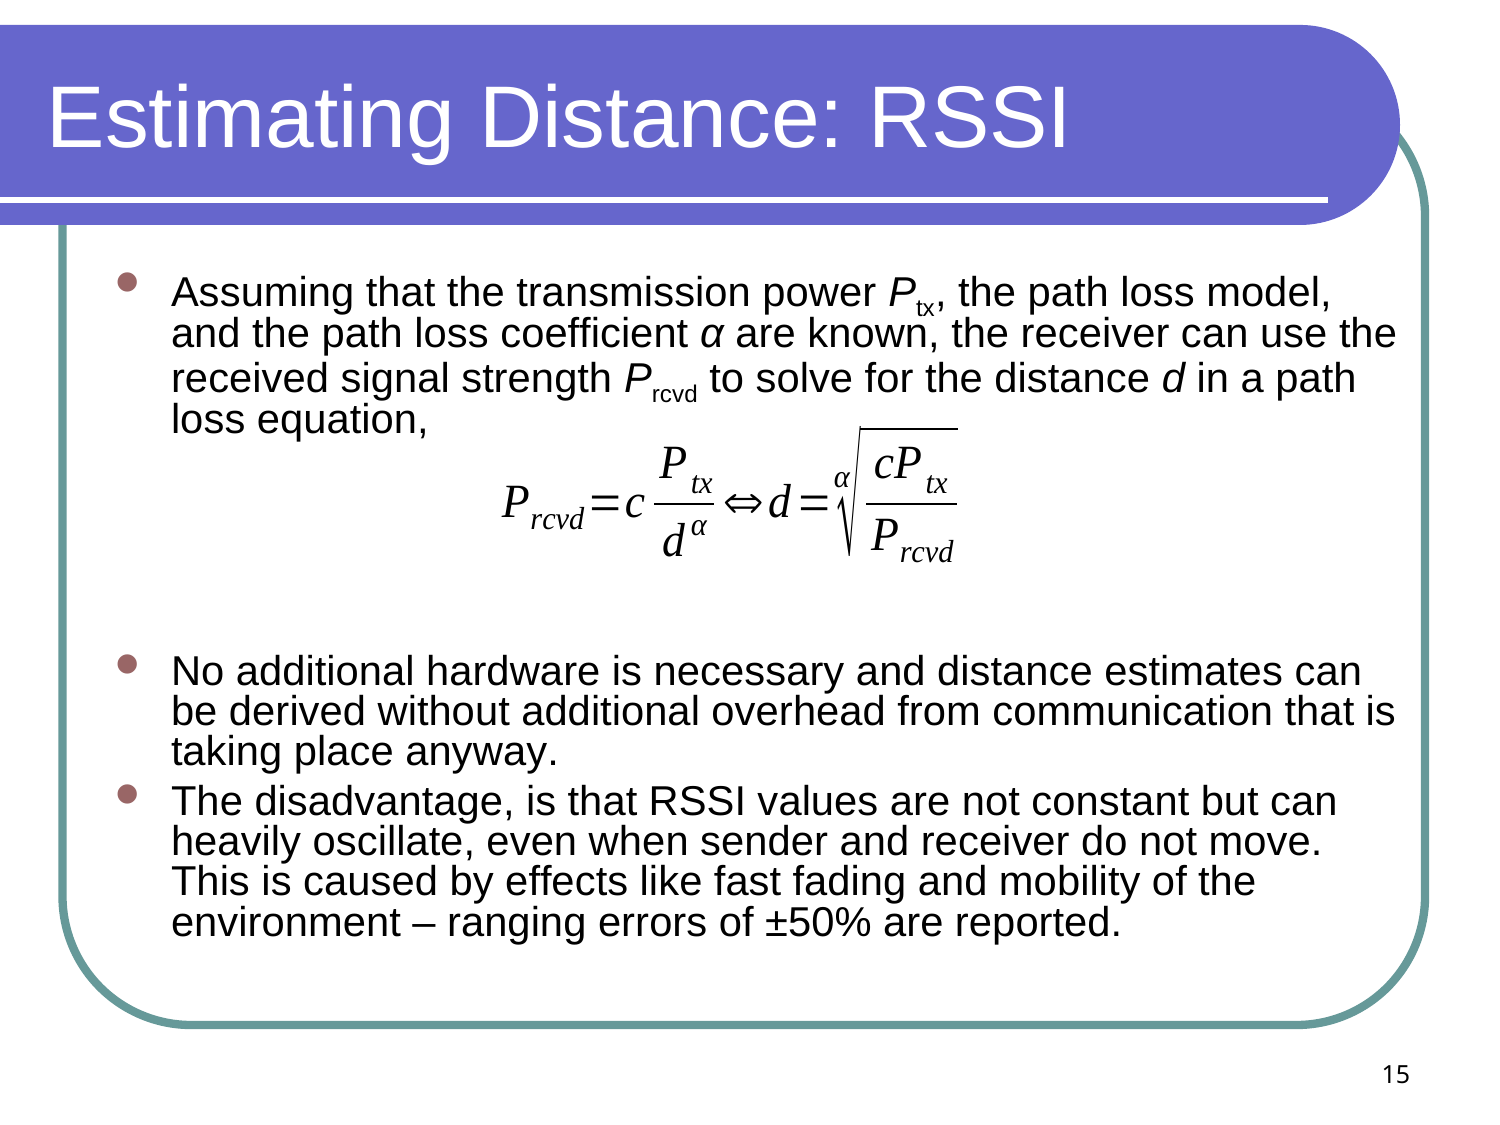

# Estimating Distance: RSSI
Assuming that the transmission power Ptx, the path loss model, and the path loss coefficient α are known, the receiver can use the received signal strength Prcvd to solve for the distance d in a path loss equation,
No additional hardware is necessary and distance estimates can be derived without additional overhead from communication that is taking place anyway.
The disadvantage, is that RSSI values are not constant but can heavily oscillate, even when sender and receiver do not move. This is caused by effects like fast fading and mobility of the environment – ranging errors of ±50% are reported.